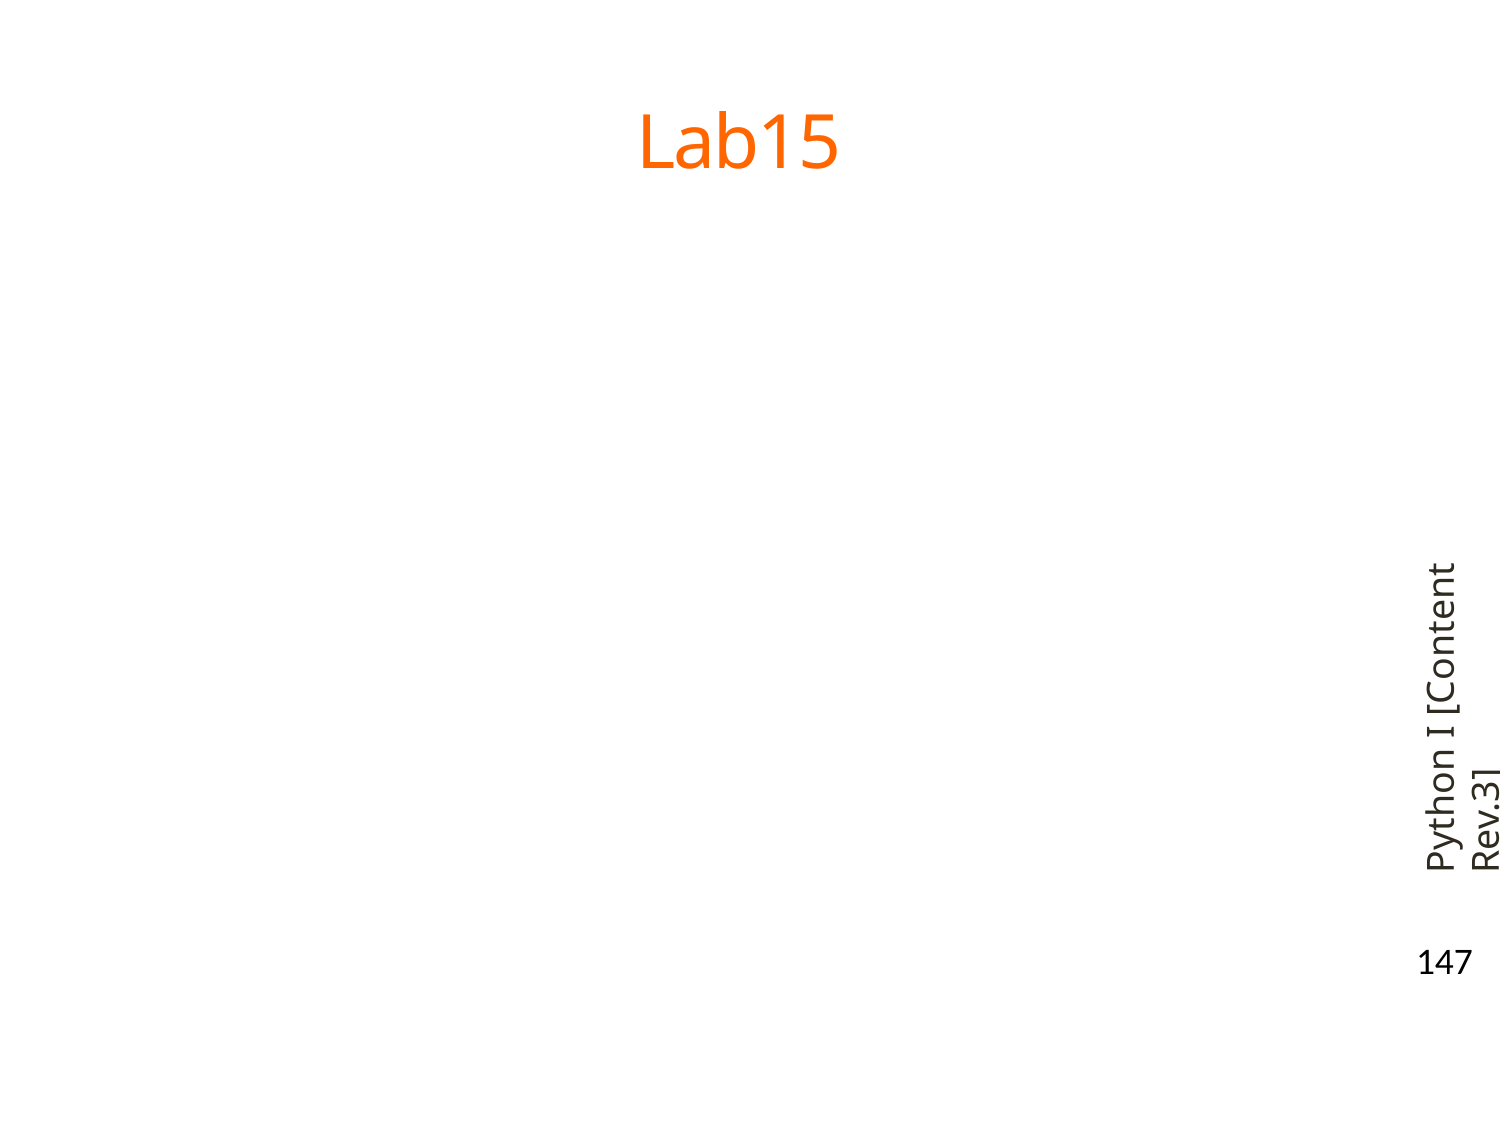

# Lab15
Python I [Content Rev.3]
147